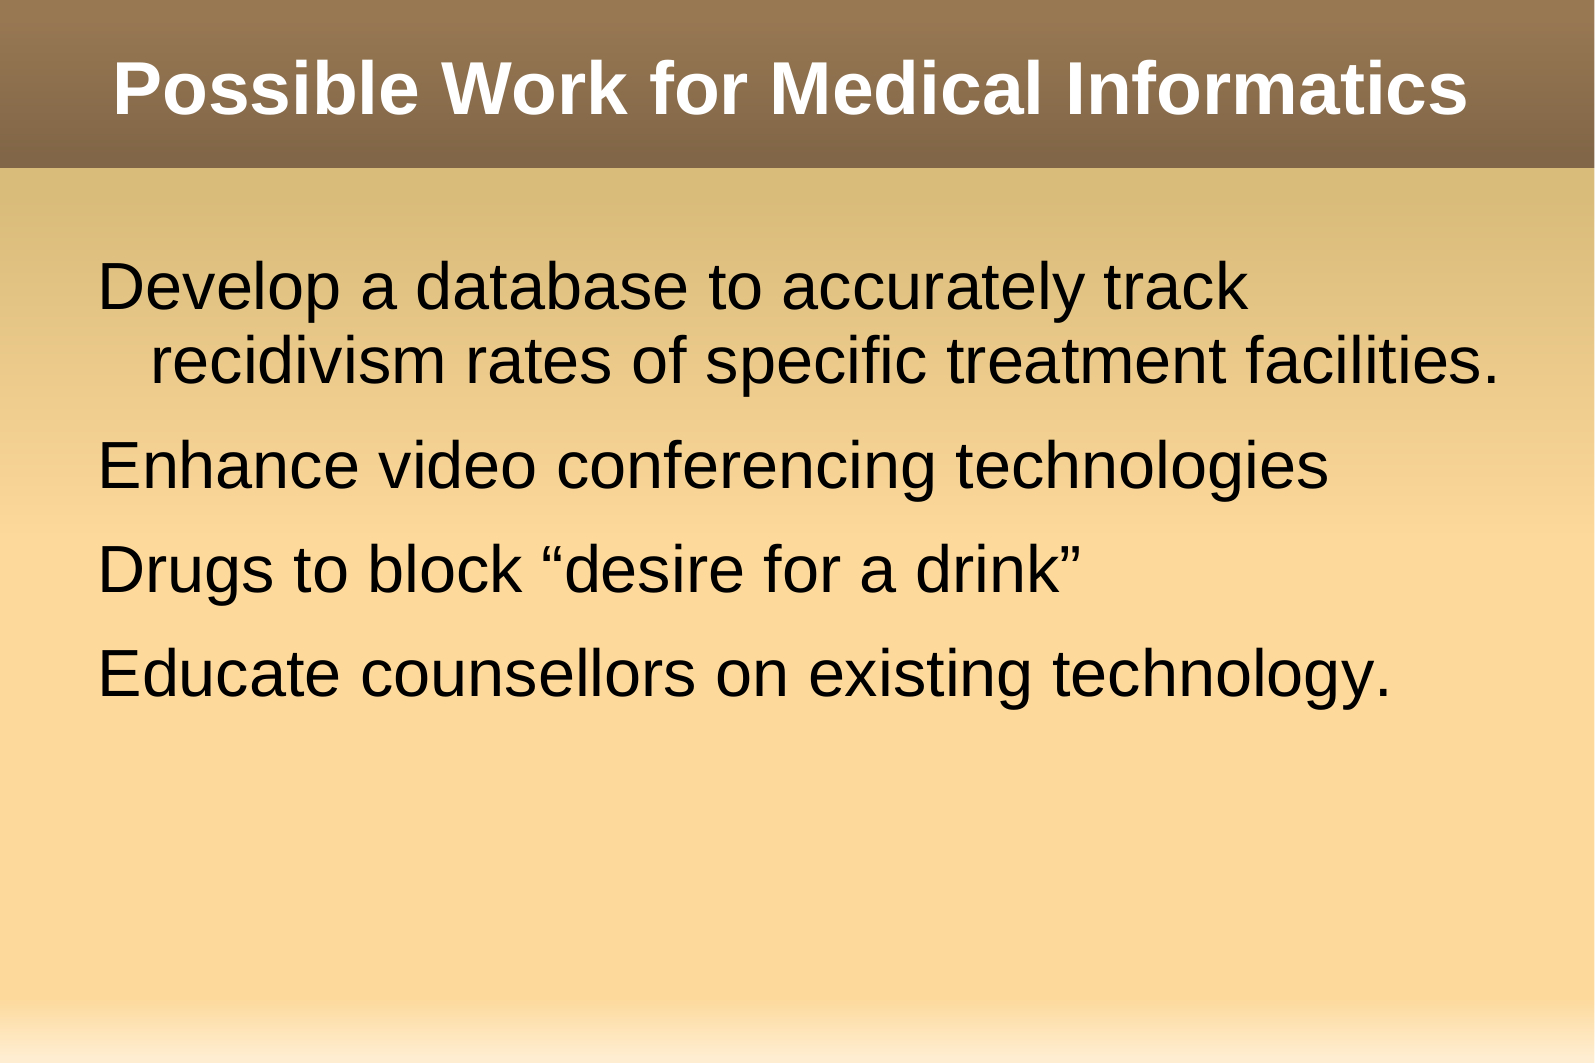

# Possible Work for Medical Informatics
Develop a database to accurately track recidivism rates of specific treatment facilities.
Enhance video conferencing technologies
Drugs to block “desire for a drink”
Educate counsellors on existing technology.